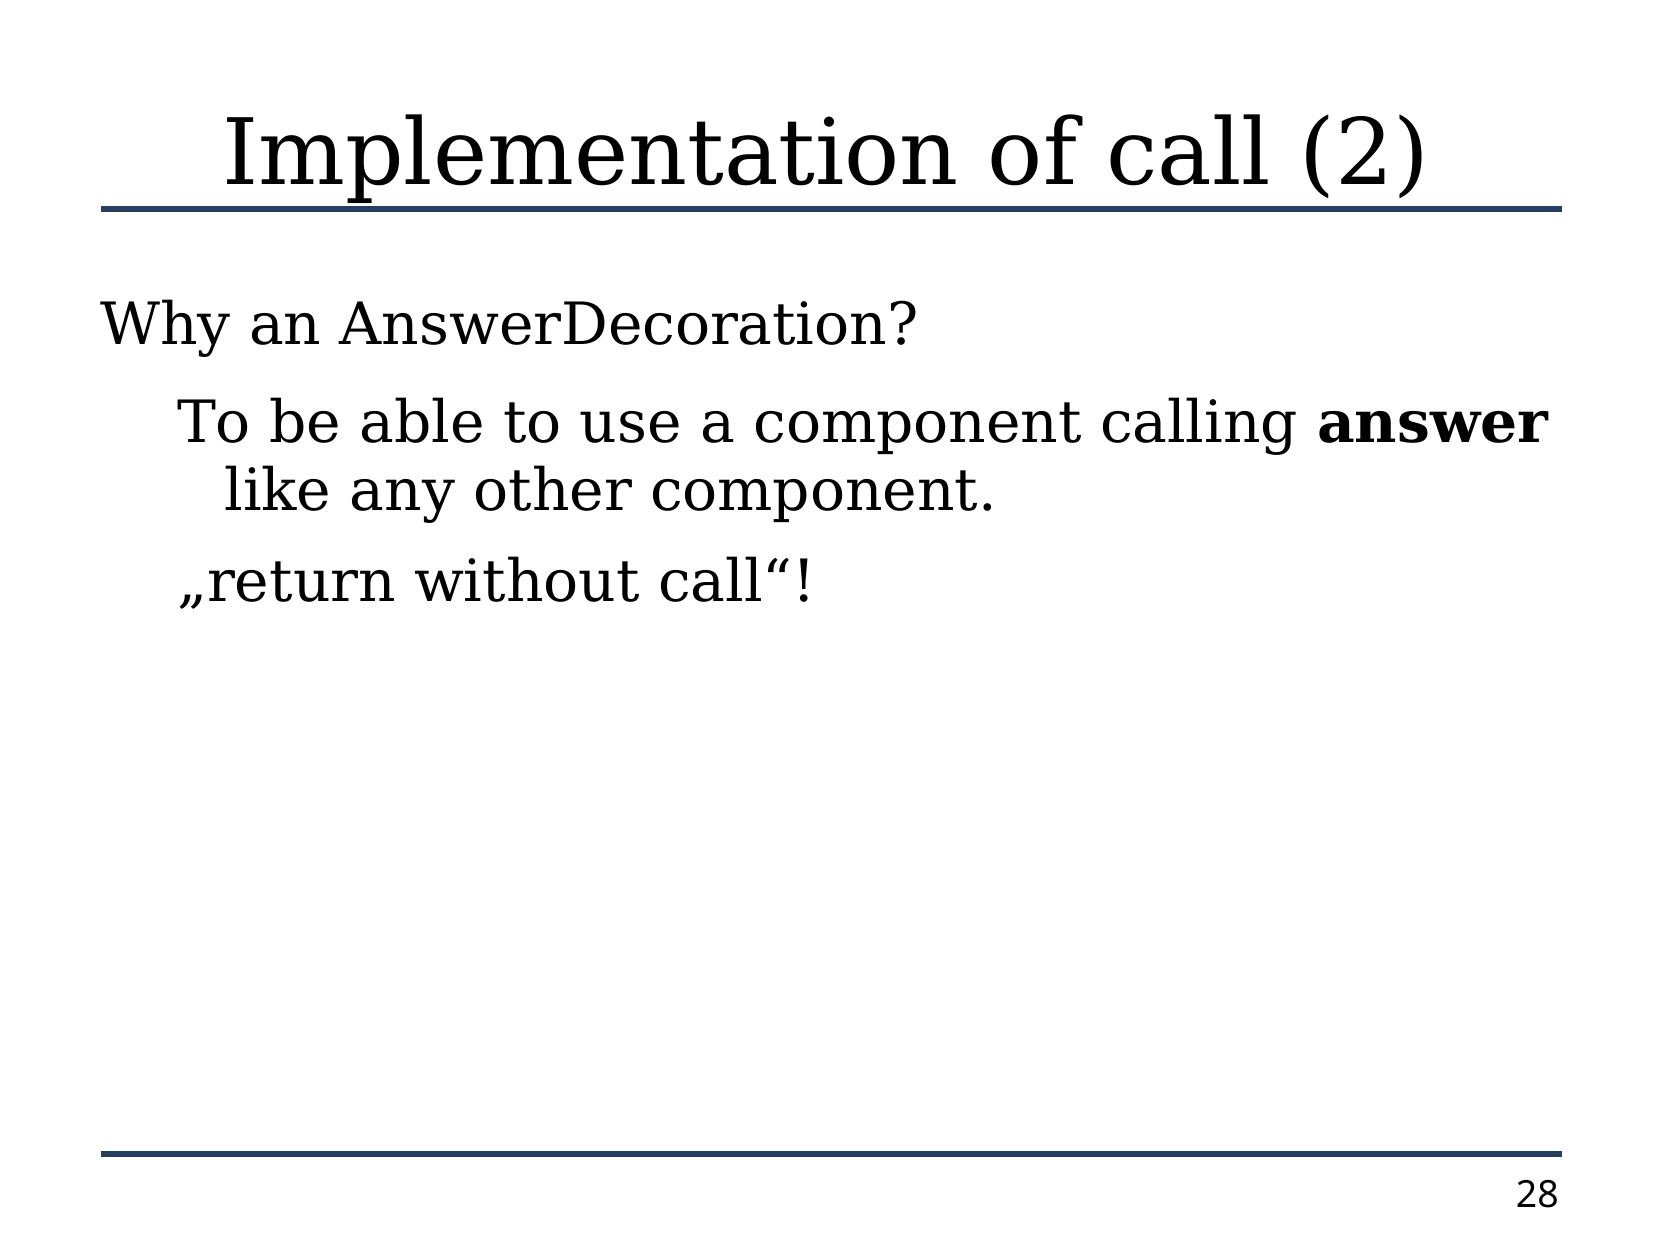

# Implementation of call (2)
Why an AnswerDecoration?
To be able to use a component calling answer like any other component.
„return without call“!